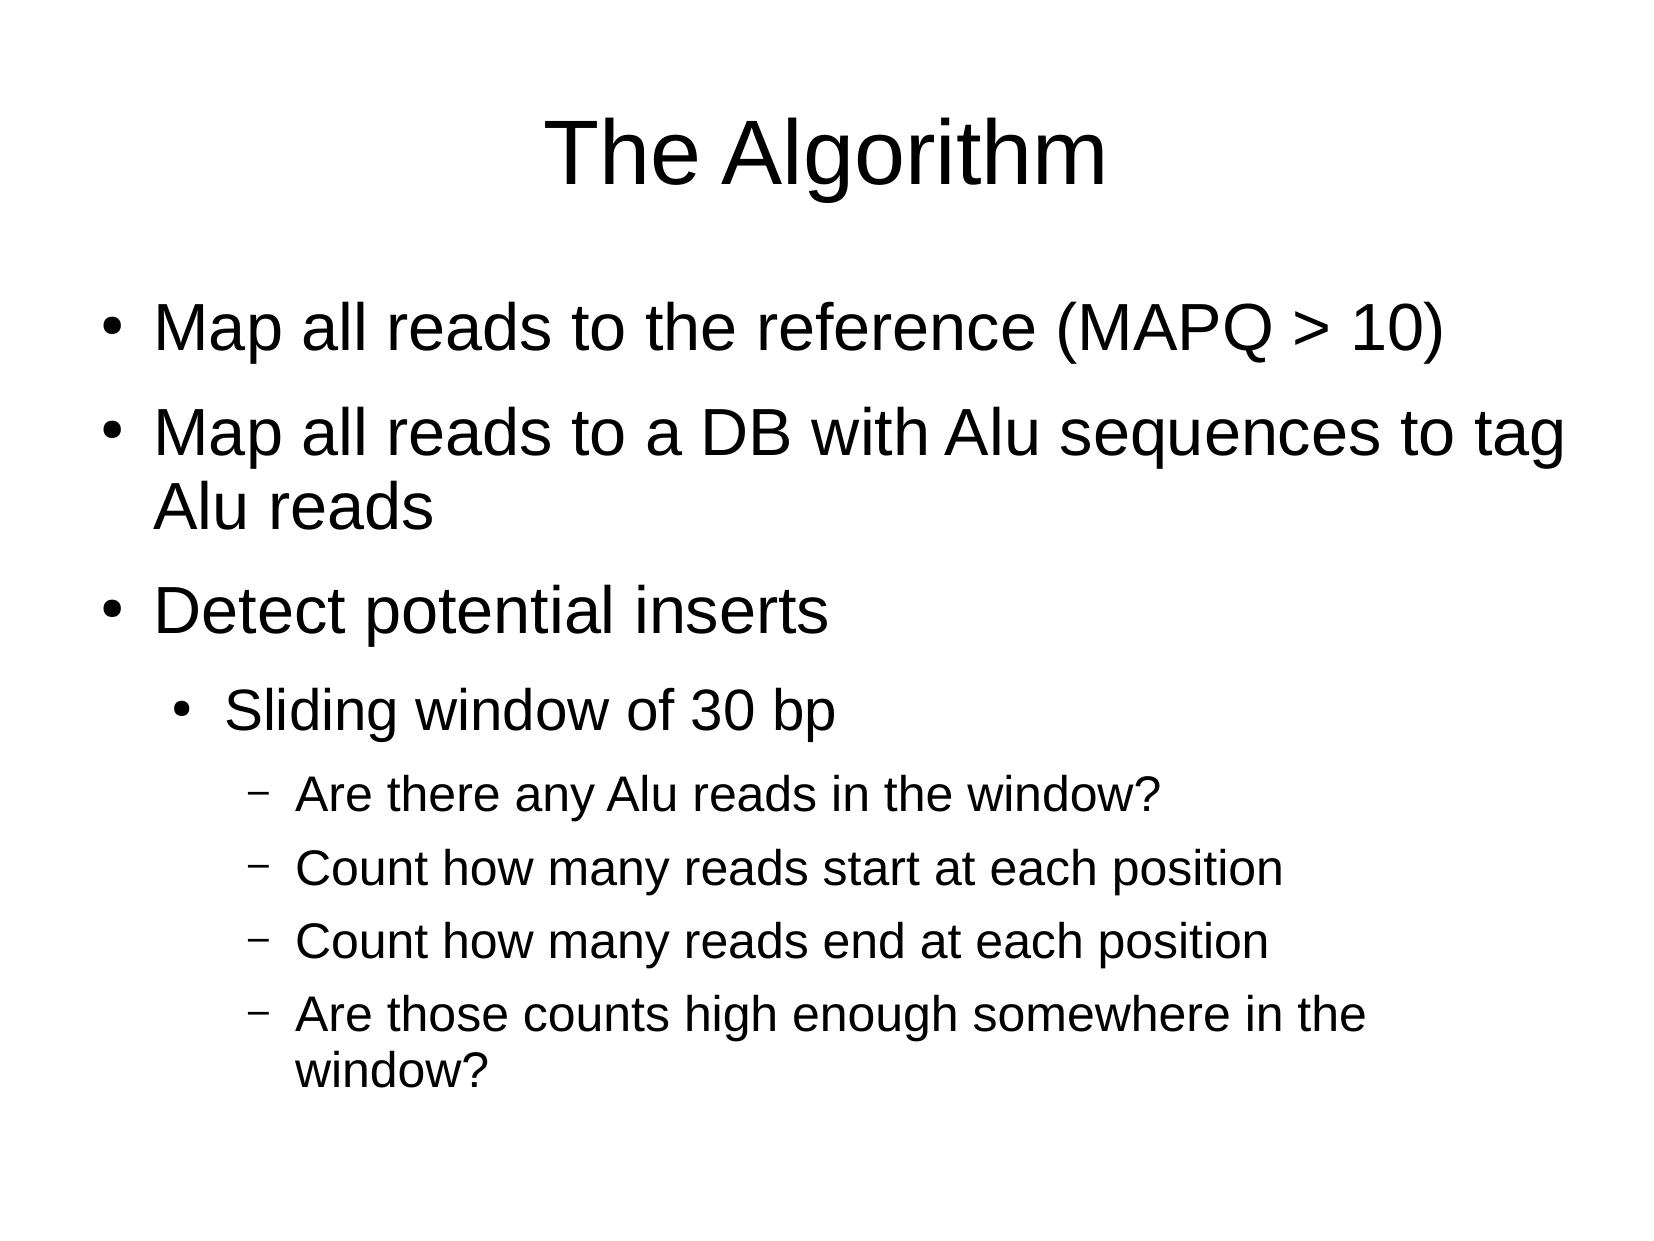

# The Algorithm
Map all reads to the reference (MAPQ > 10)
Map all reads to a DB with Alu sequences to tag Alu reads
Detect potential inserts
Sliding window of 30 bp
Are there any Alu reads in the window?
Count how many reads start at each position
Count how many reads end at each position
Are those counts high enough somewhere in the window?